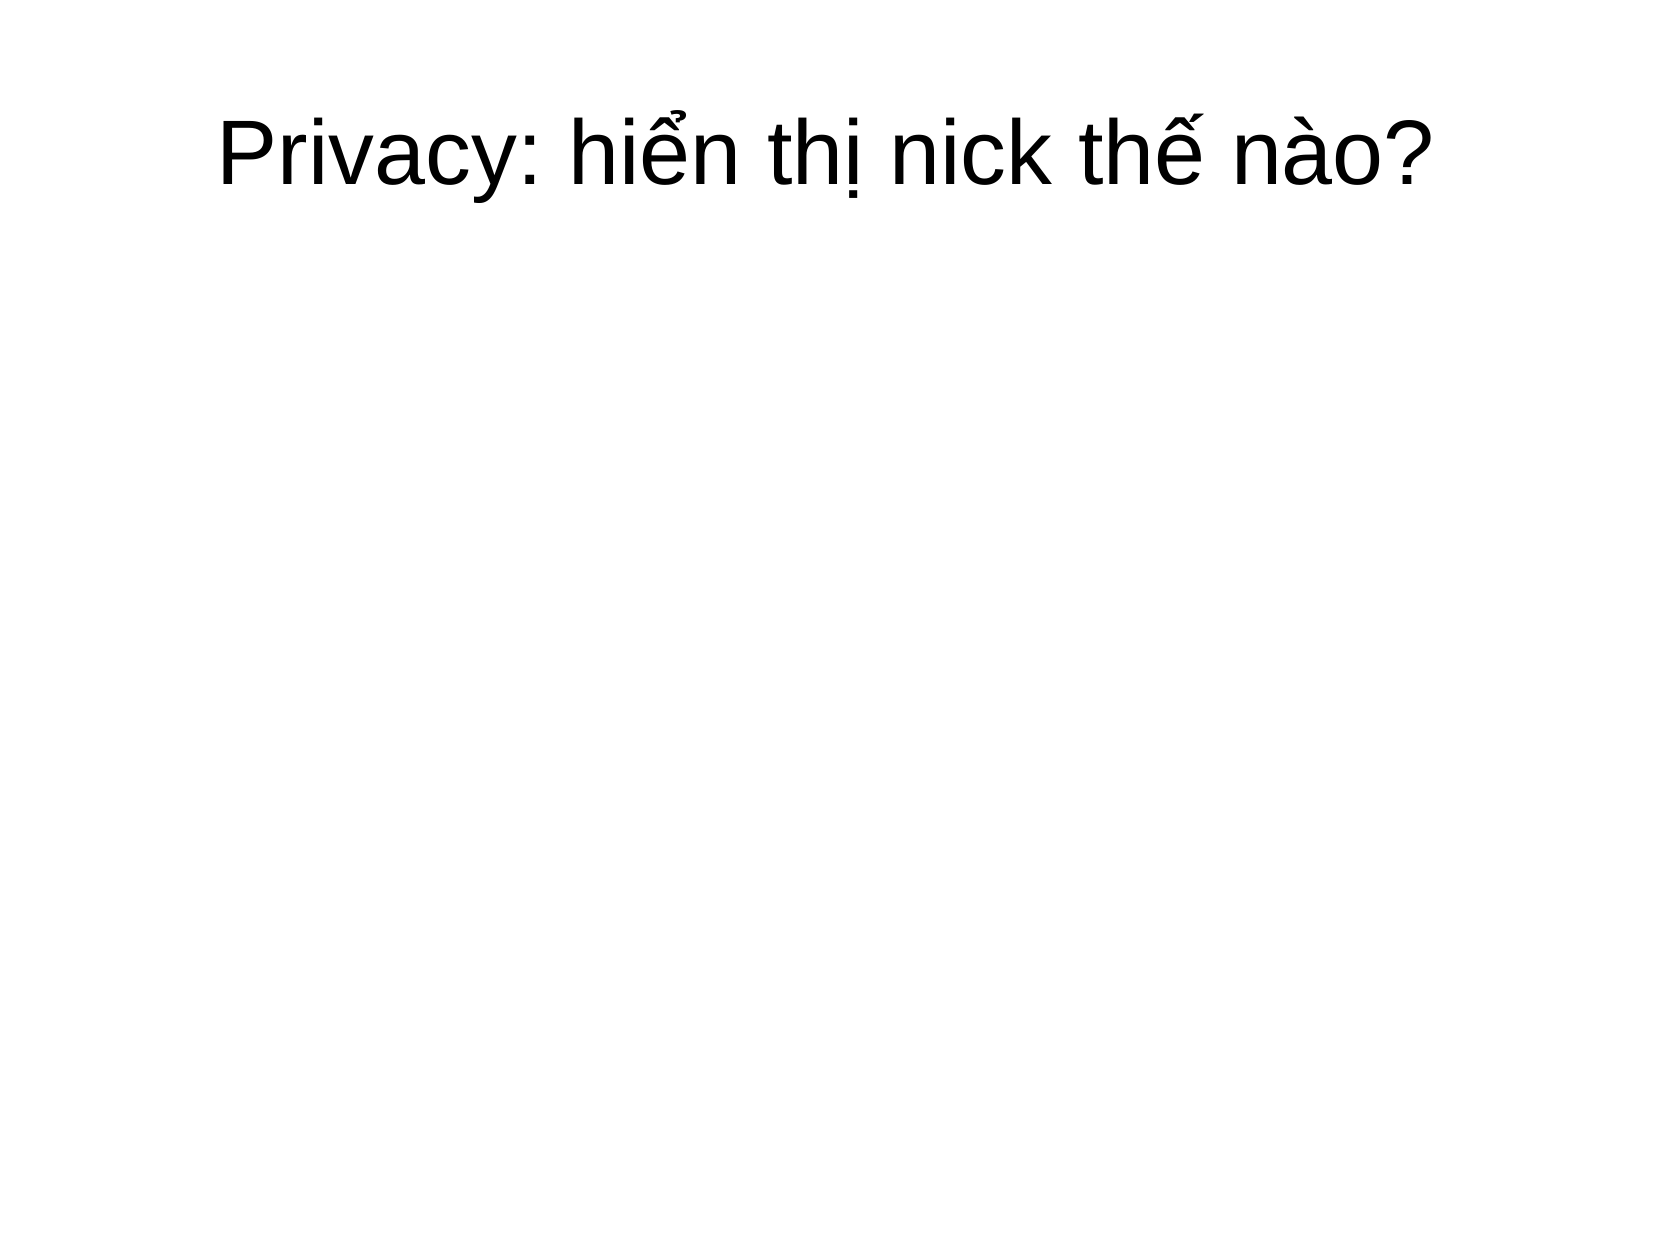

# Privacy: hiển thị nick thế nào?